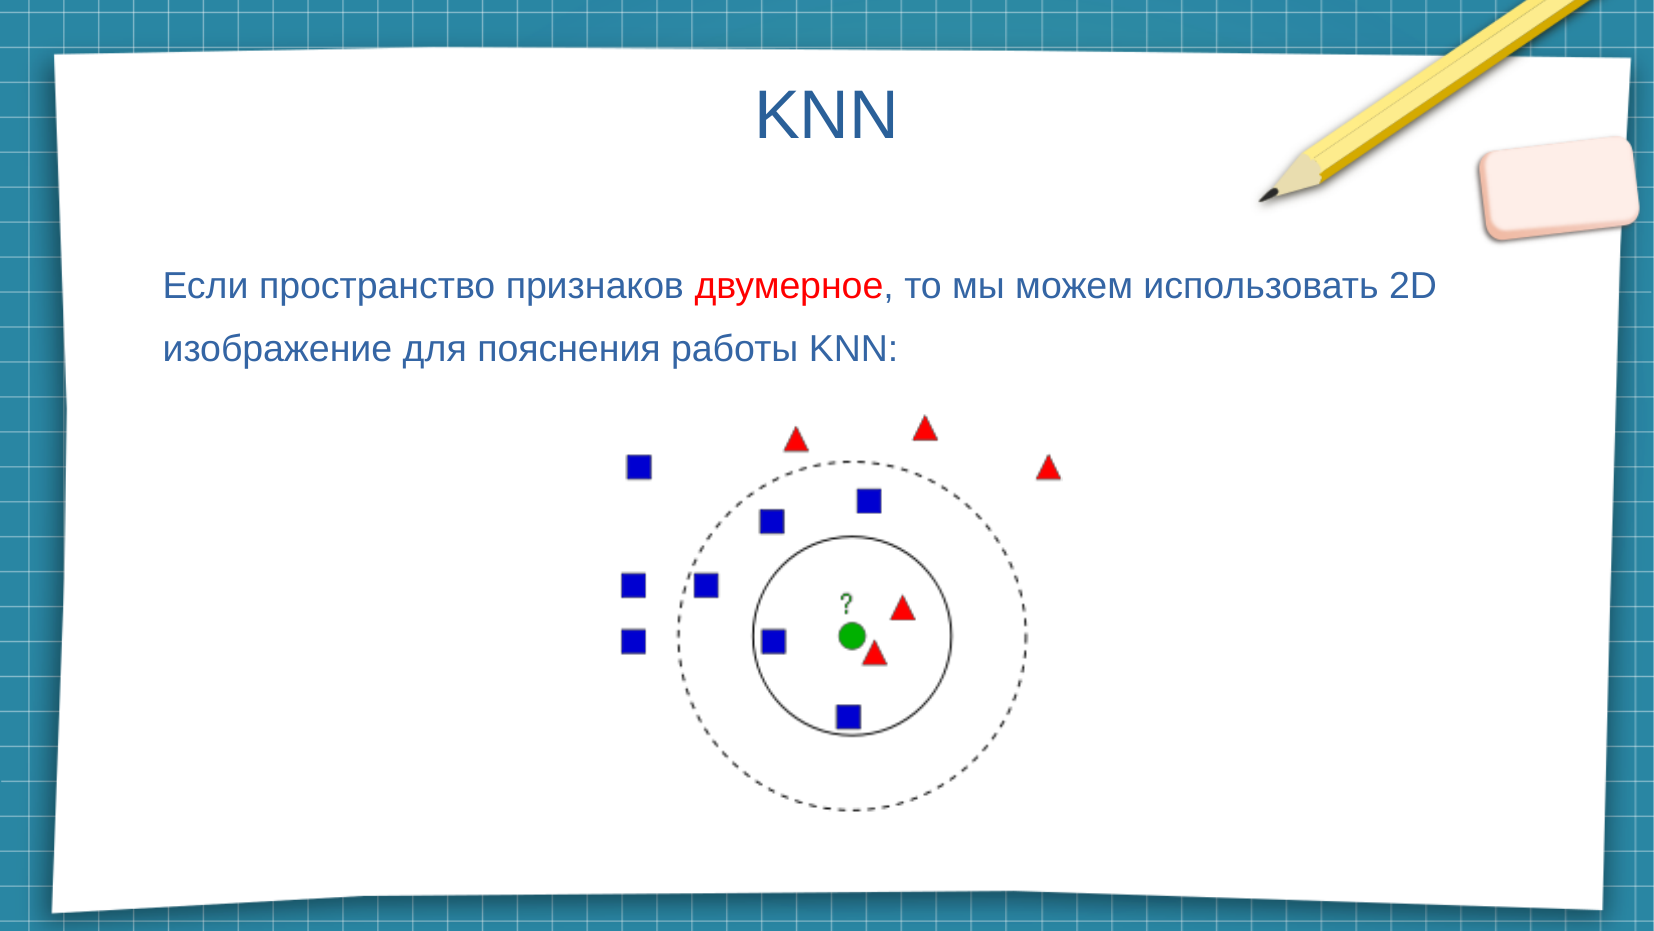

# KNN
Если пространство признаков двумерное, то мы можем использовать 2D
изображение для пояснения работы KNN: